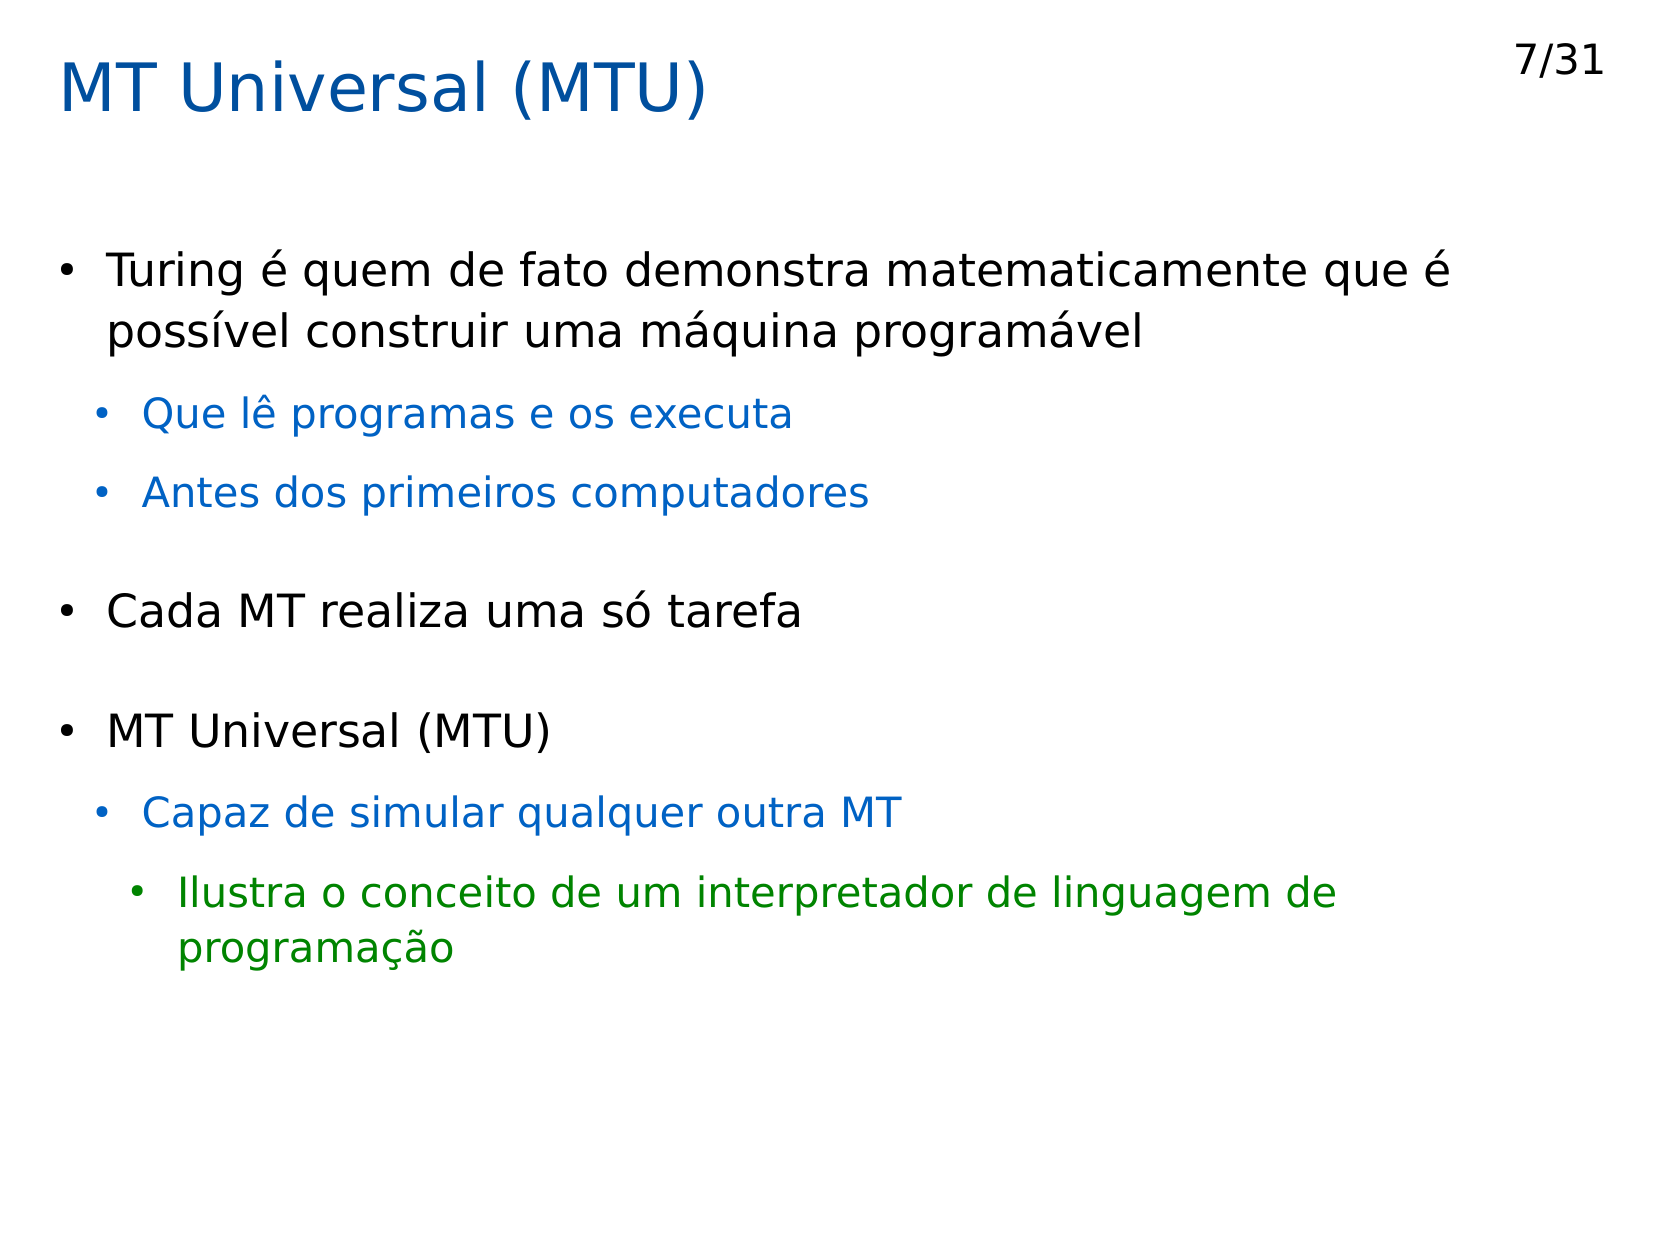

# MT Universal (MTU)
7
Turing é quem de fato demonstra matematicamente que é possível construir uma máquina programável
Que lê programas e os executa
Antes dos primeiros computadores
Cada MT realiza uma só tarefa
MT Universal (MTU)
Capaz de simular qualquer outra MT
Ilustra o conceito de um interpretador de linguagem de programação